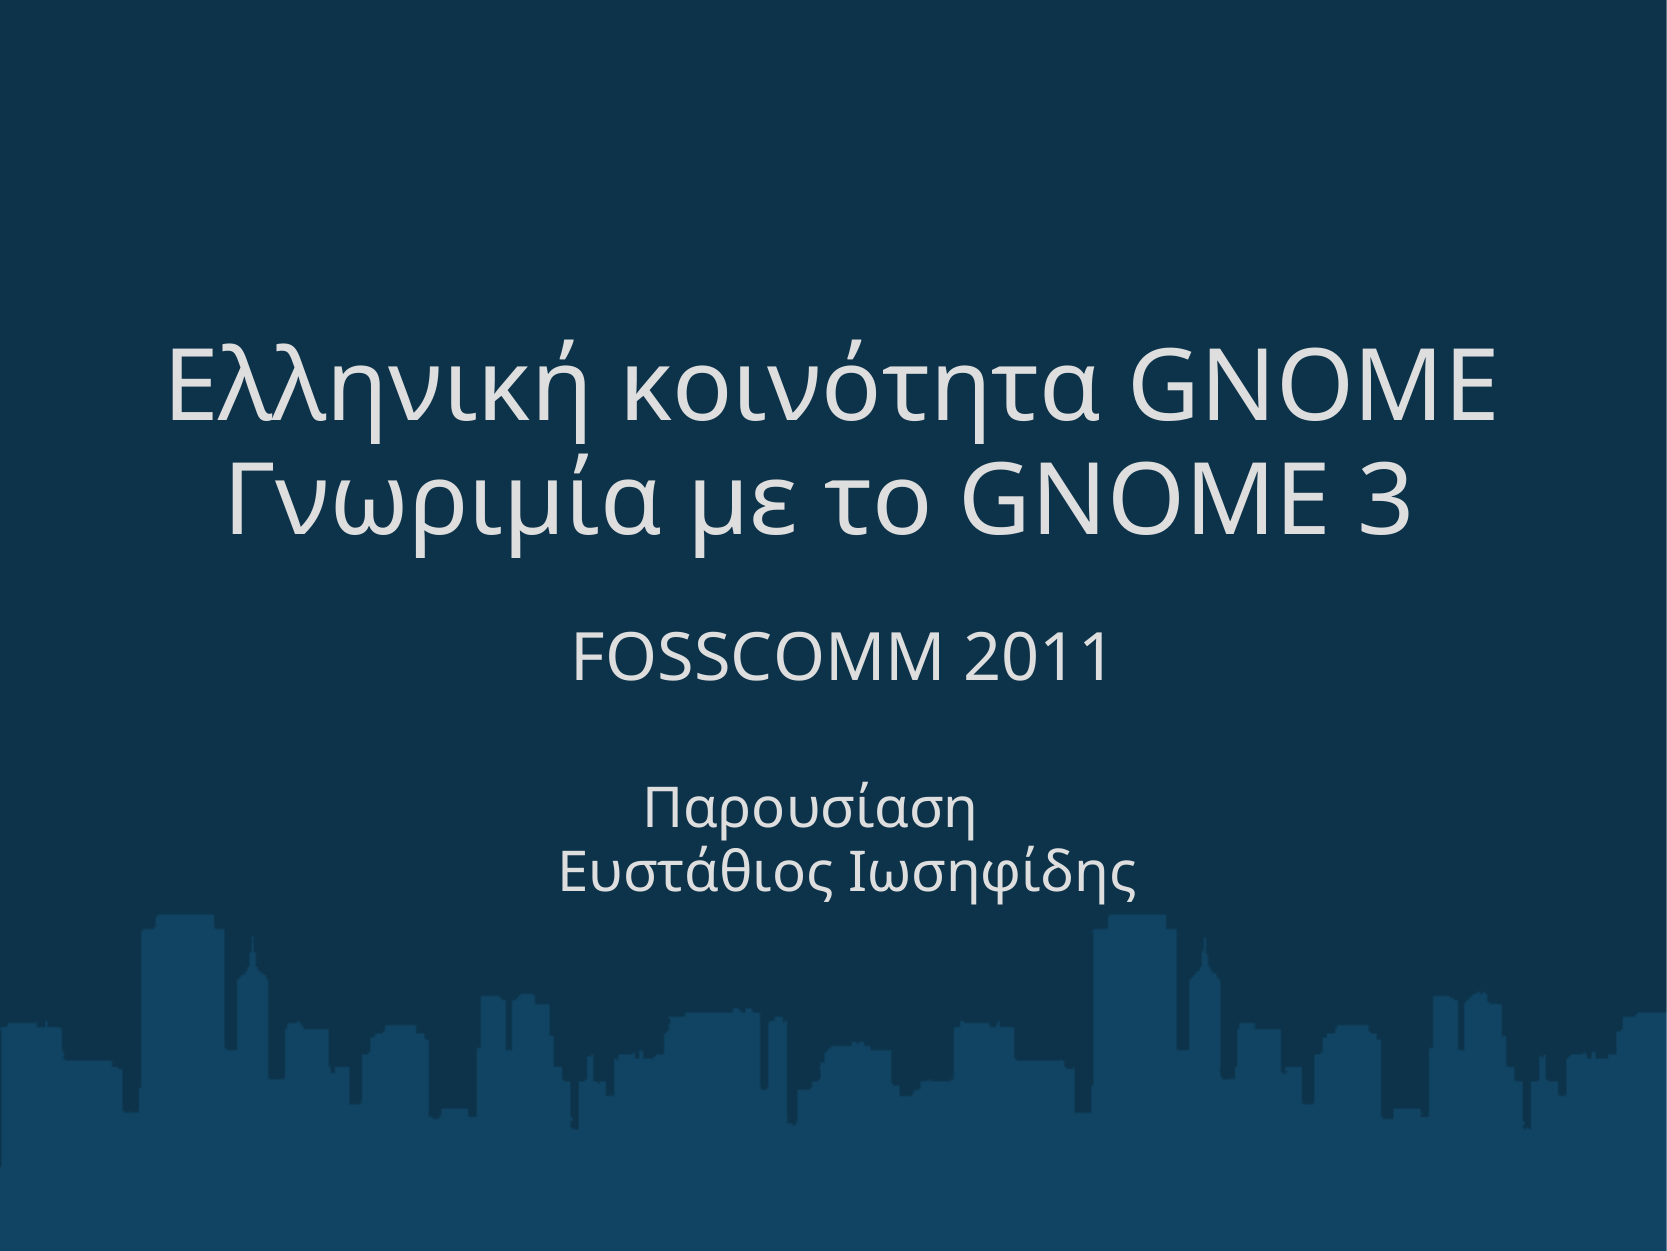

# Ελληνική κοινότητα GNOME Γνωριμία με το GNOME 3
FOSSCOMM 2011
Παρουσίαση
Ευστάθιος Ιωσηφίδης